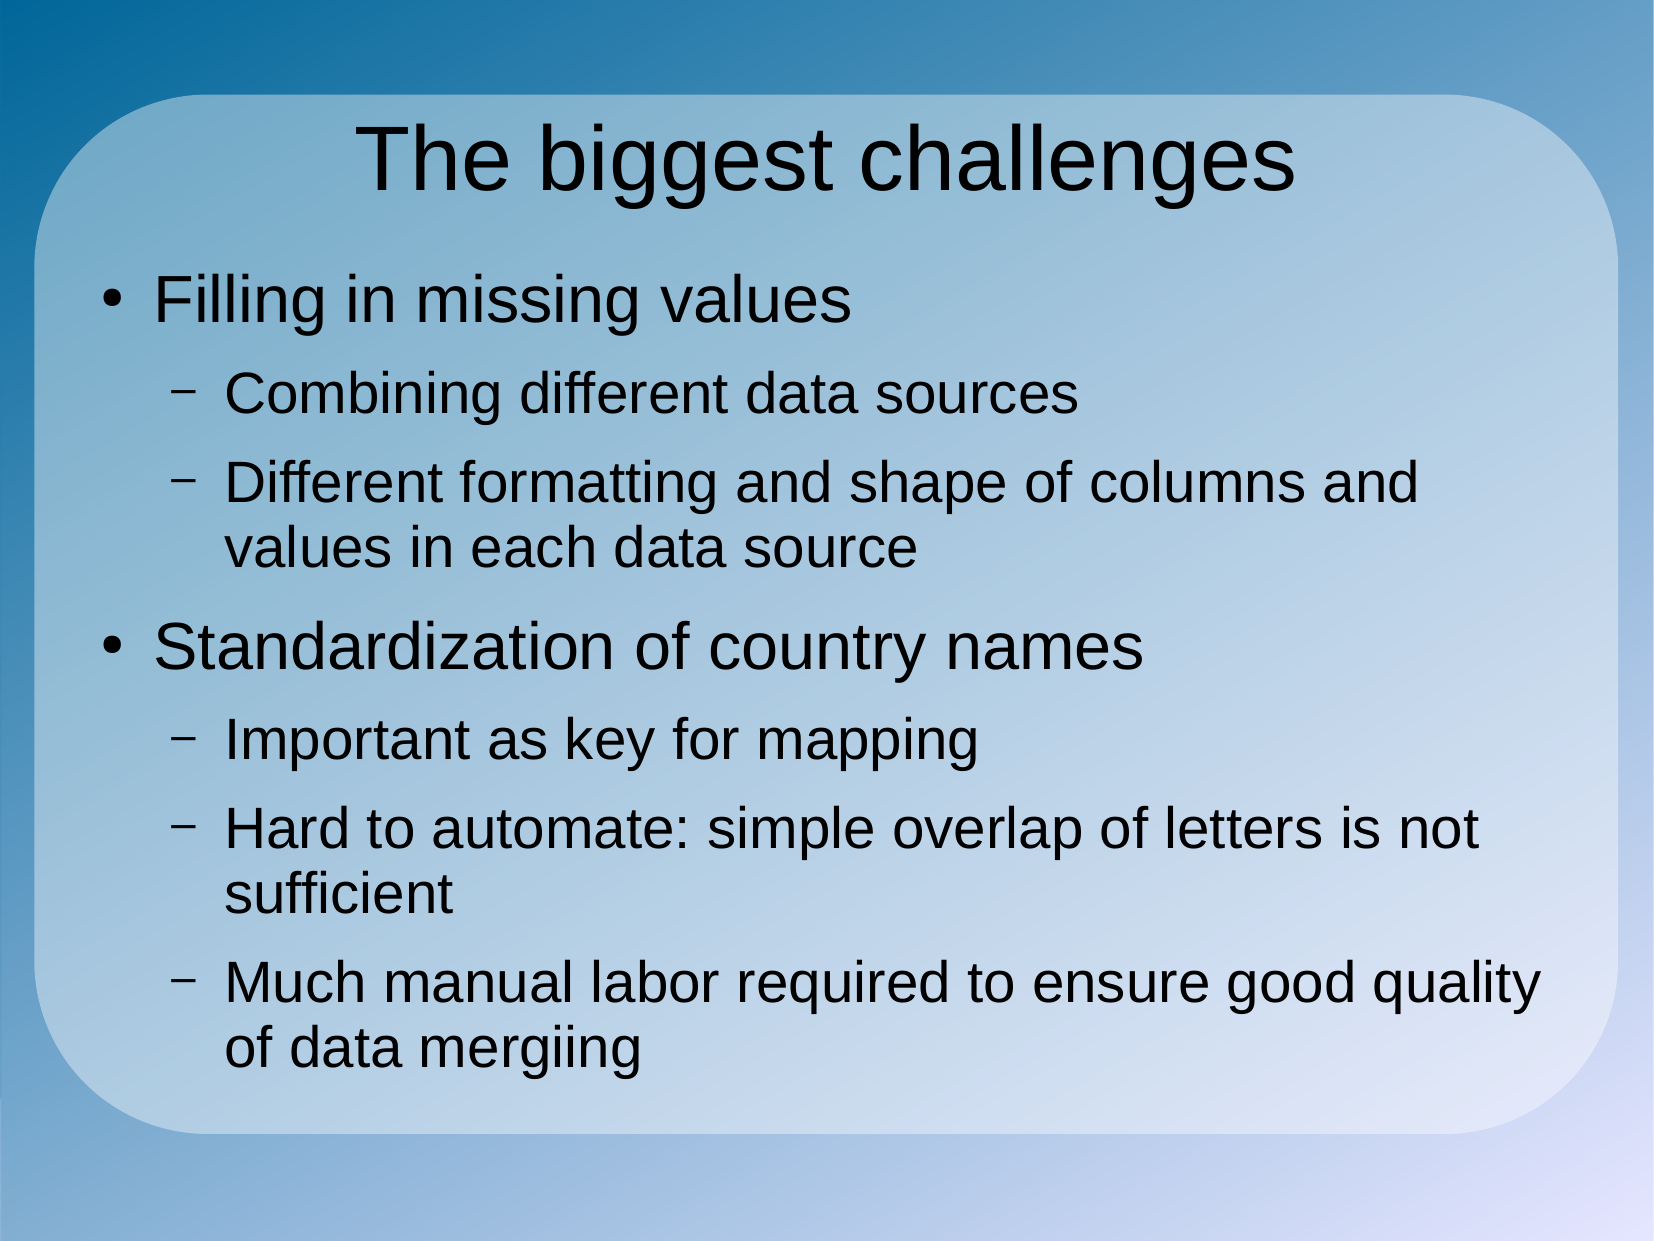

# The biggest challenges
Filling in missing values
Combining different data sources
Different formatting and shape of columns and values in each data source
Standardization of country names
Important as key for mapping
Hard to automate: simple overlap of letters is not sufficient
Much manual labor required to ensure good quality of data mergiing